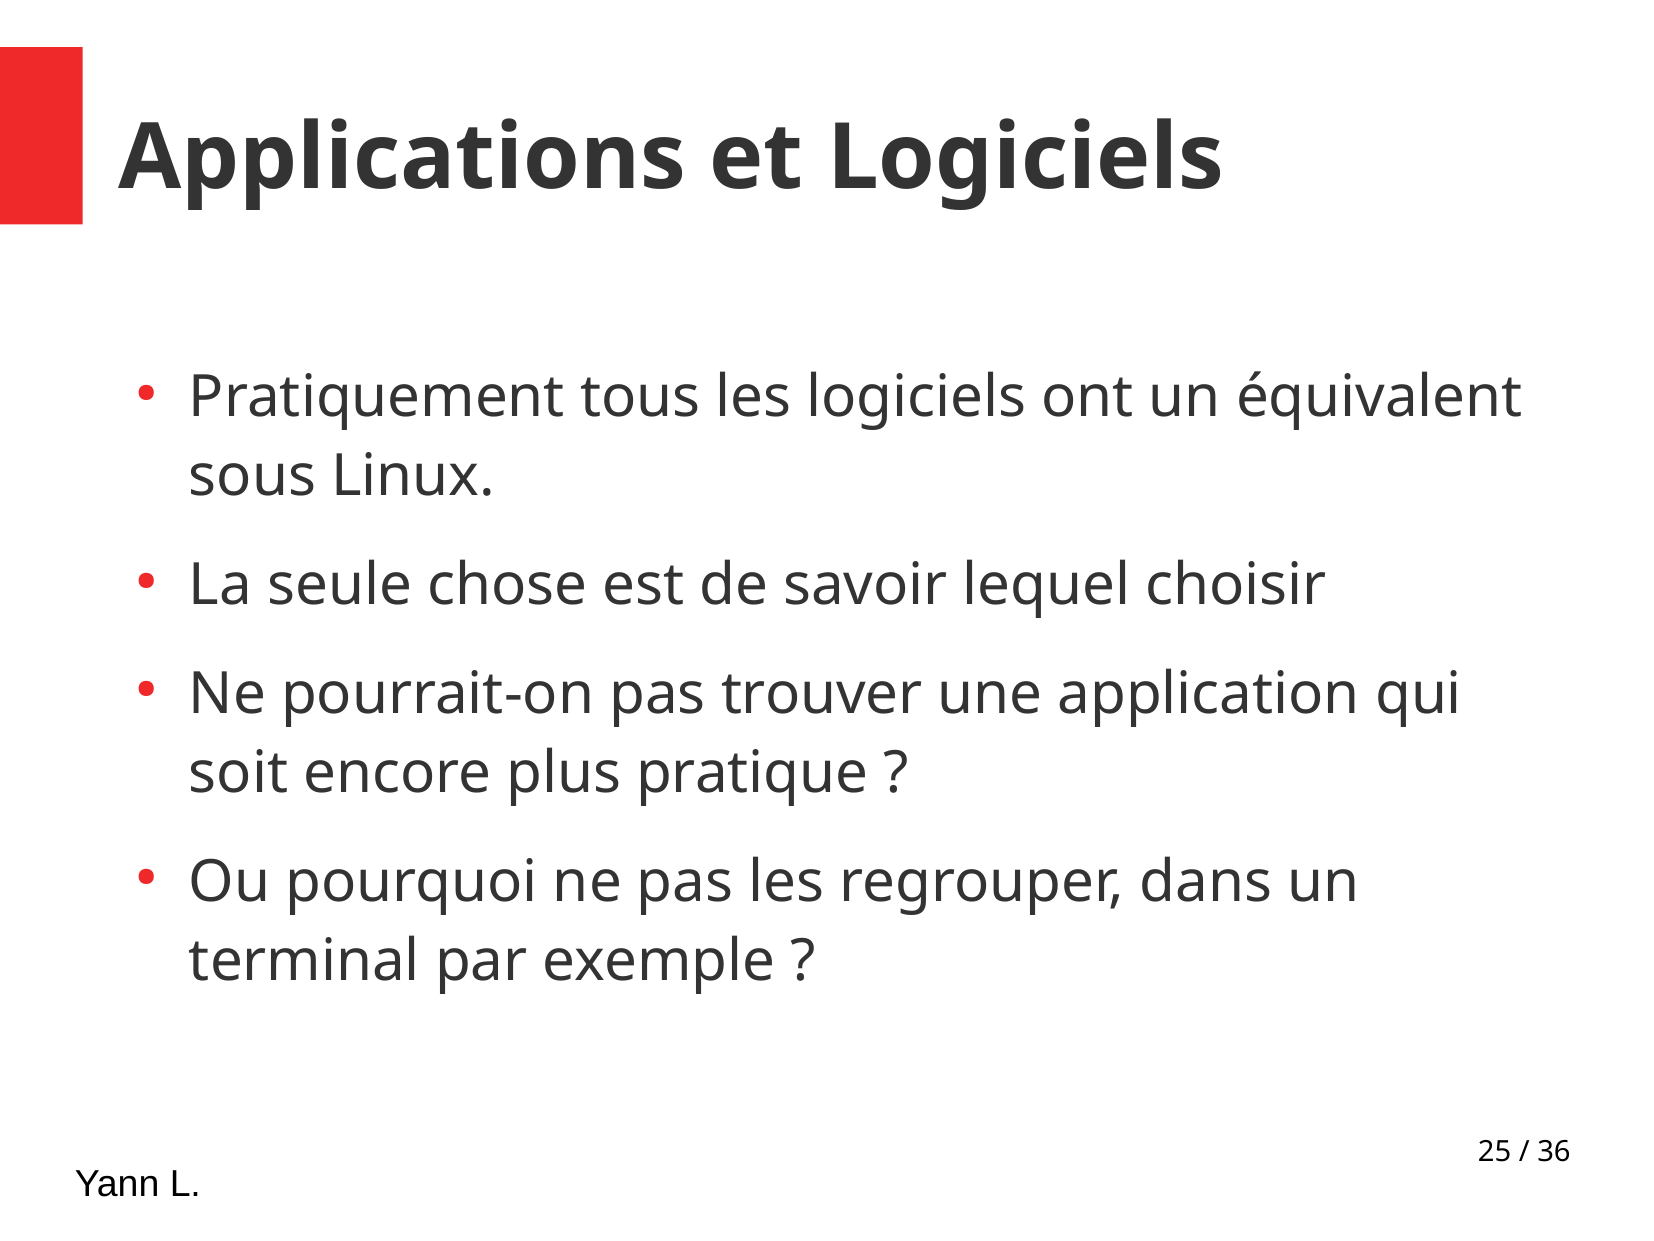

# Applications et Logiciels
Pratiquement tous les logiciels ont un équivalent sous Linux.
La seule chose est de savoir lequel choisir
Ne pourrait-on pas trouver une application qui soit encore plus pratique ?
Ou pourquoi ne pas les regrouper, dans un terminal par exemple ?
25
Yann L.